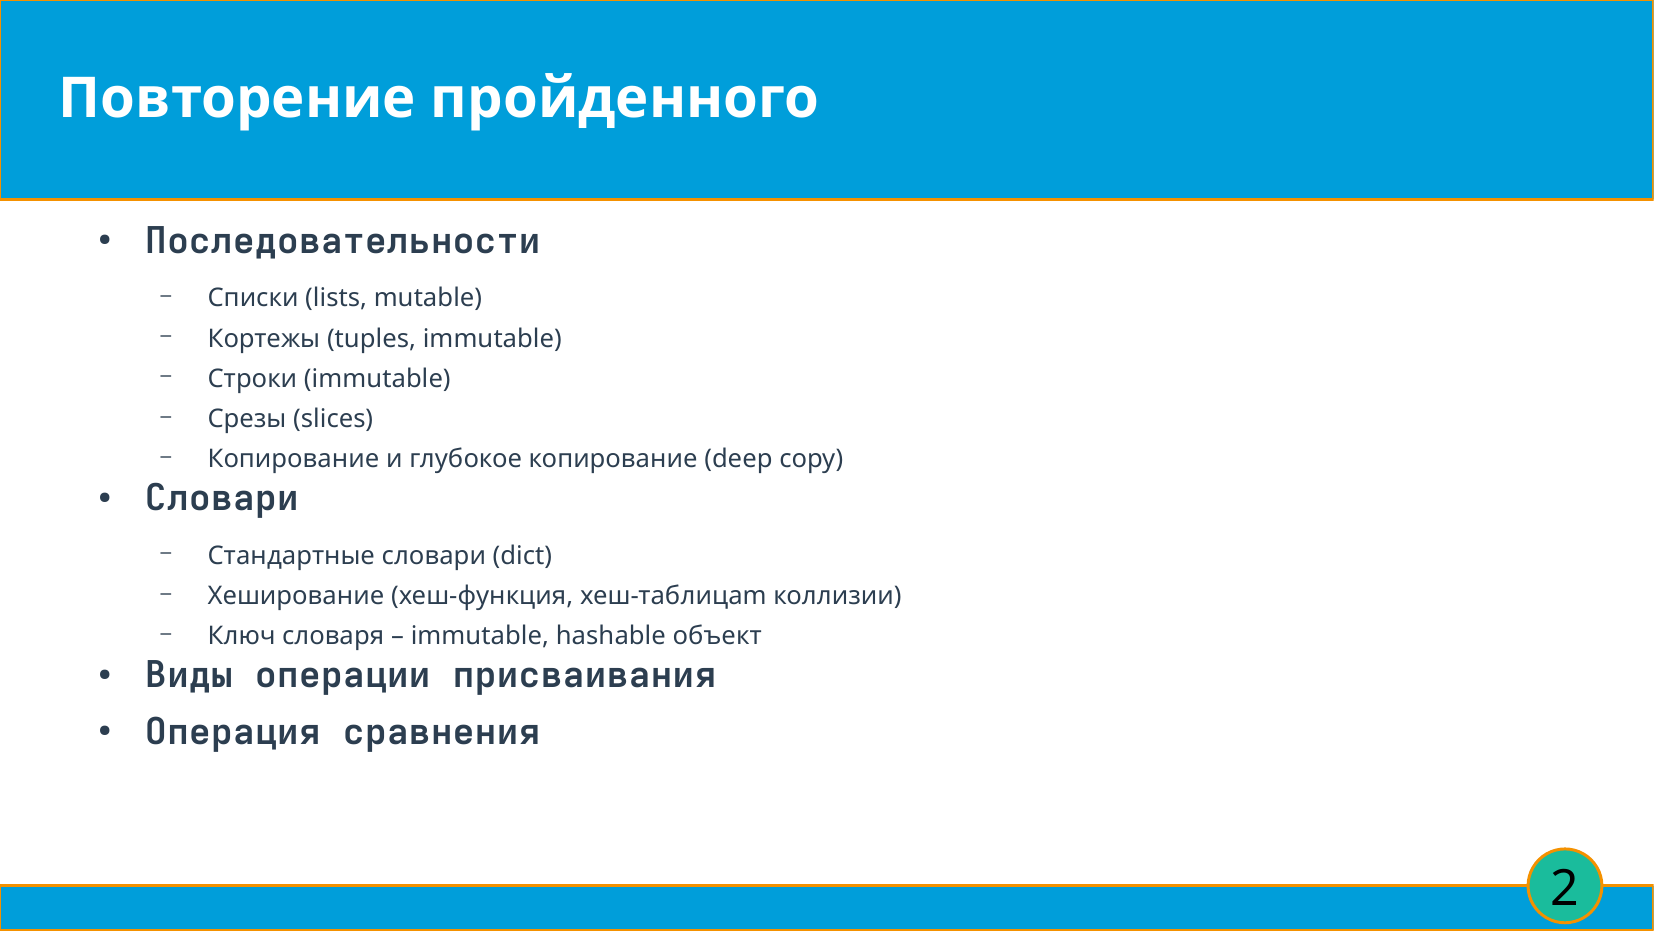

# Повторение пройденного
Последовательности
Списки (lists, mutable)
Кортежы (tuples, immutable)
Строки (immutable)
Срезы (slices)
Копирование и глубокое копирование (deep copy)
Словари
Стандартные словари (dict)
Хеширование (хеш-функция, хеш-таблицаm коллизии)
Ключ словаря – immutable, hashable объект
Виды операции присваивания
Операция сравнения